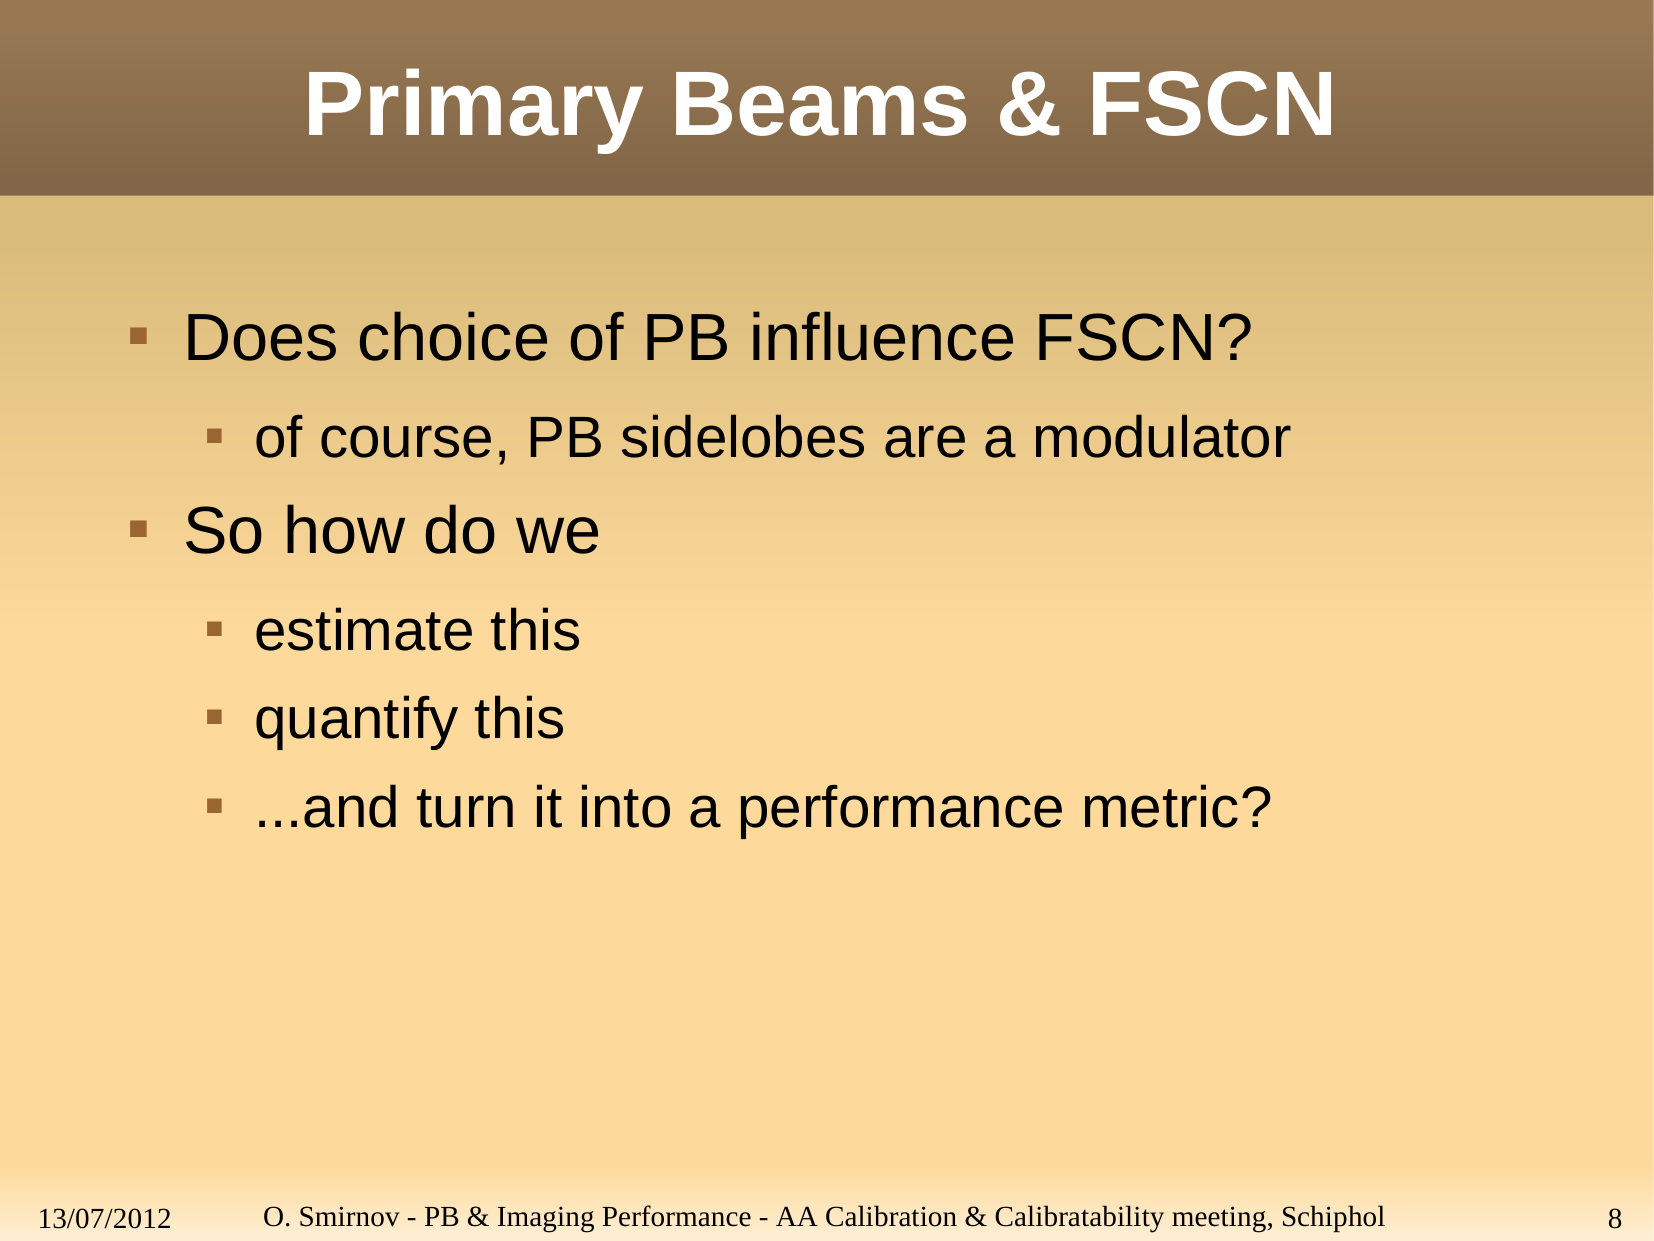

# Primary Beams & FSCN
Does choice of PB influence FSCN?
of course, PB sidelobes are a modulator
So how do we
estimate this
quantify this
...and turn it into a performance metric?
O. Smirnov - PB & Imaging Performance - AA Calibration & Calibratability meeting, Schiphol
13/07/2012
8